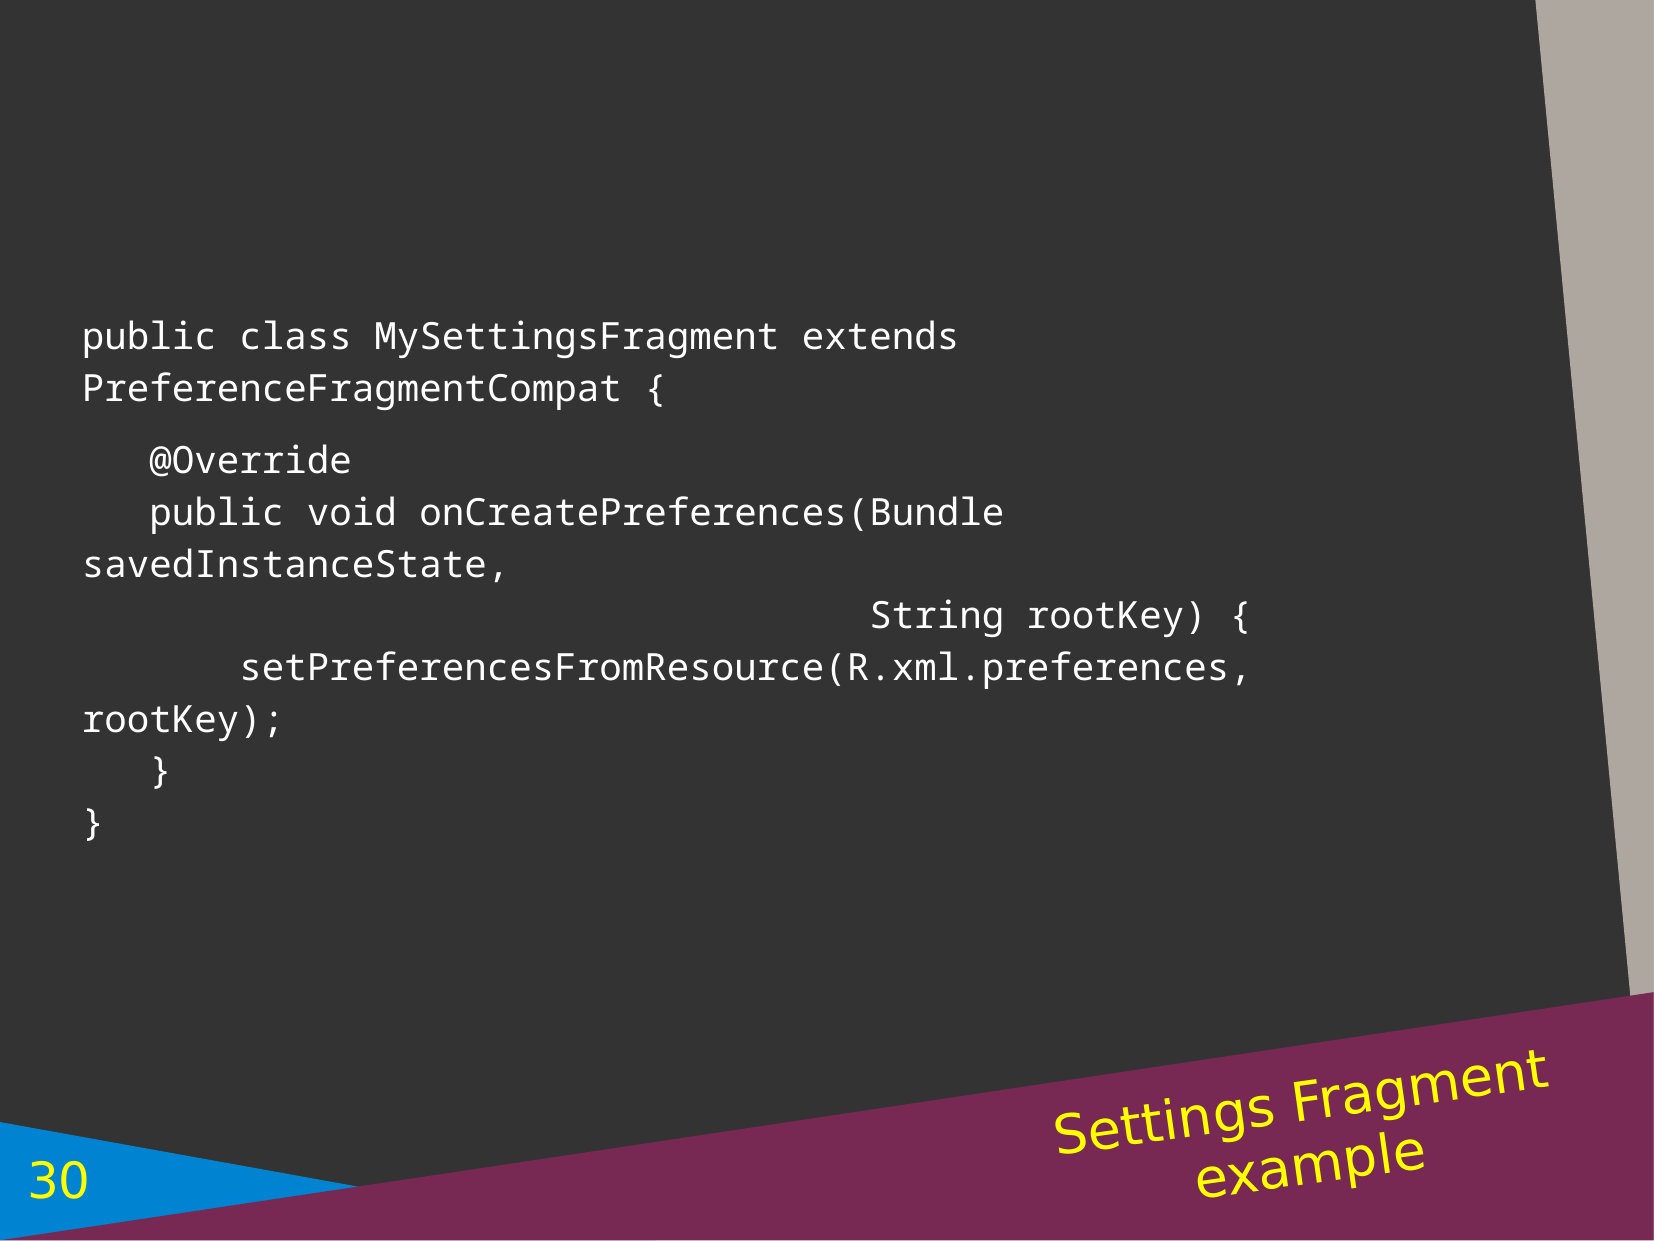

public class MySettingsFragment extends PreferenceFragmentCompat {
 @Override
 public void onCreatePreferences(Bundle savedInstanceState,
 String rootKey) {
 setPreferencesFromResource(R.xml.preferences, rootKey);
 }
}
# Settings Fragment example
30